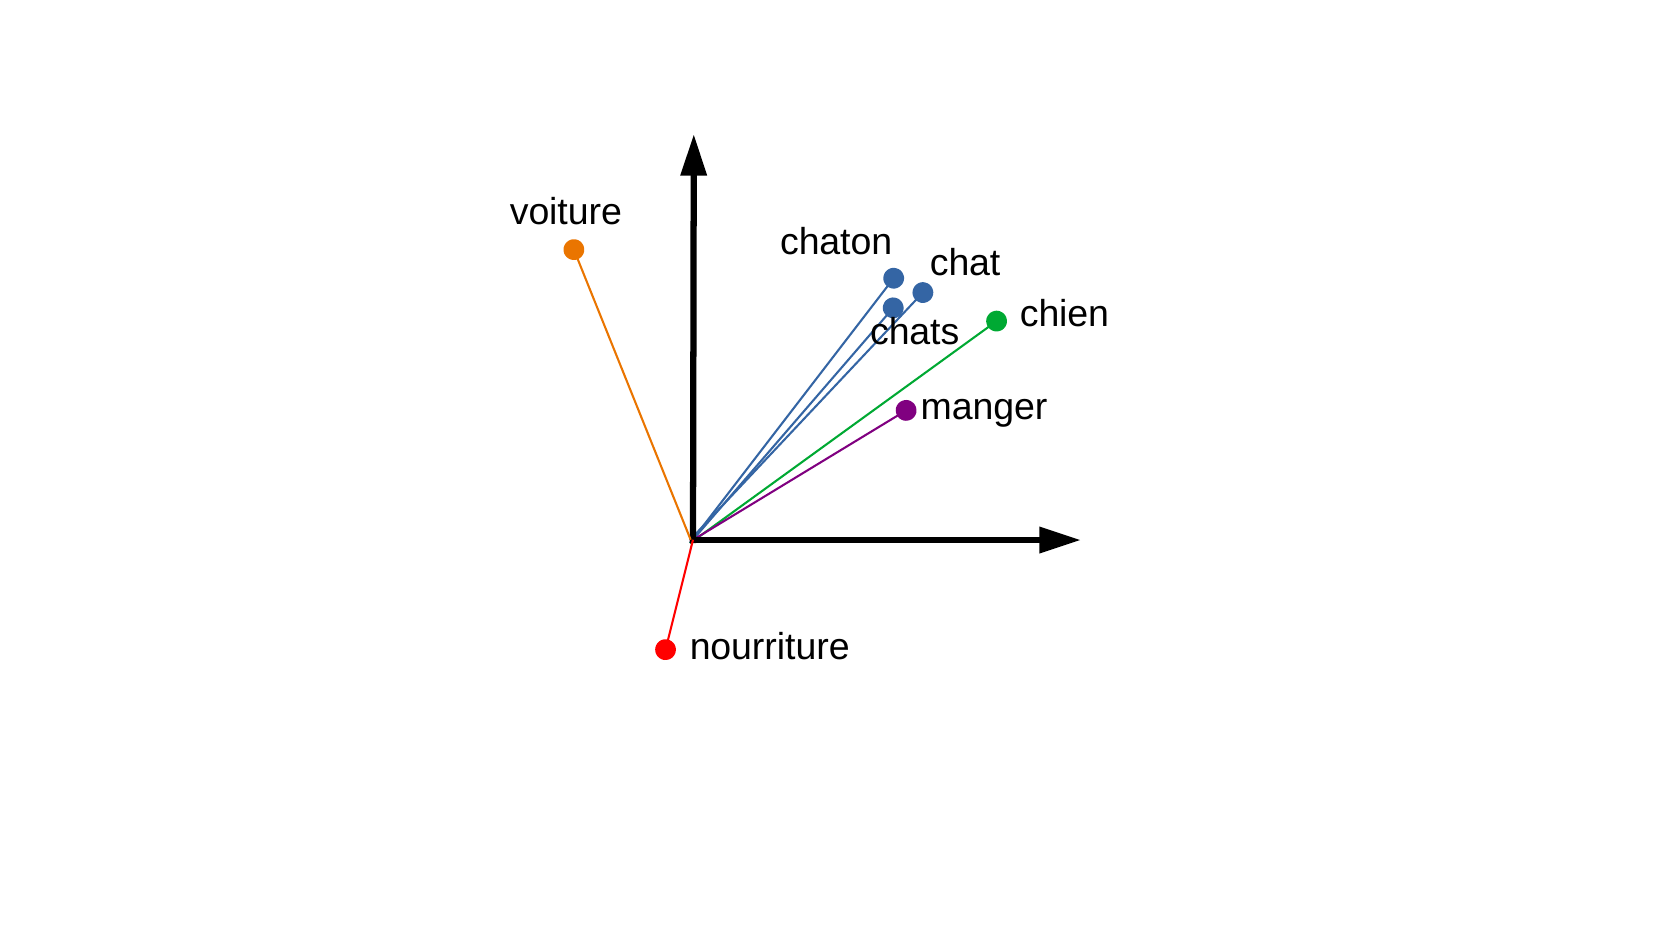

voiture
chaton
chat
chien
chats
manger
nourriture